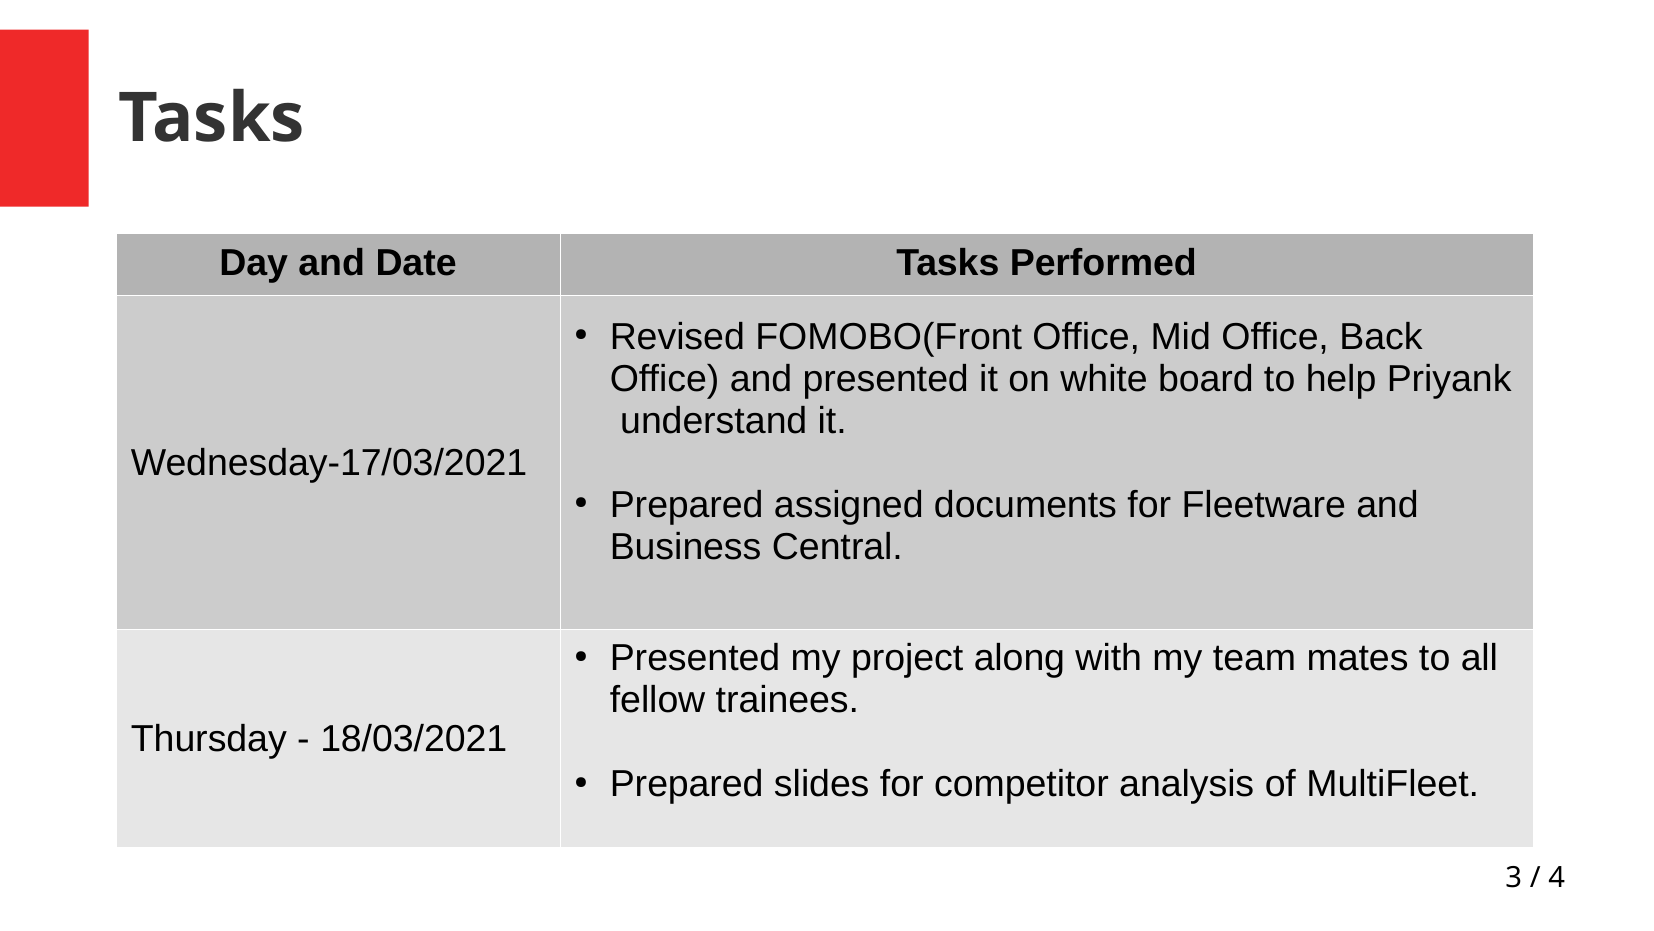

# Tasks
| Day and Date | Tasks Performed |
| --- | --- |
| Wednesday-17/03/2021 | Revised FOMOBO(Front Office, Mid Office, Back Office) and presented it on white board to help Priyank understand it. Prepared assigned documents for Fleetware and Business Central. |
| Thursday - 18/03/2021 | Presented my project along with my team mates to all fellow trainees. Prepared slides for competitor analysis of MultiFleet. |
3